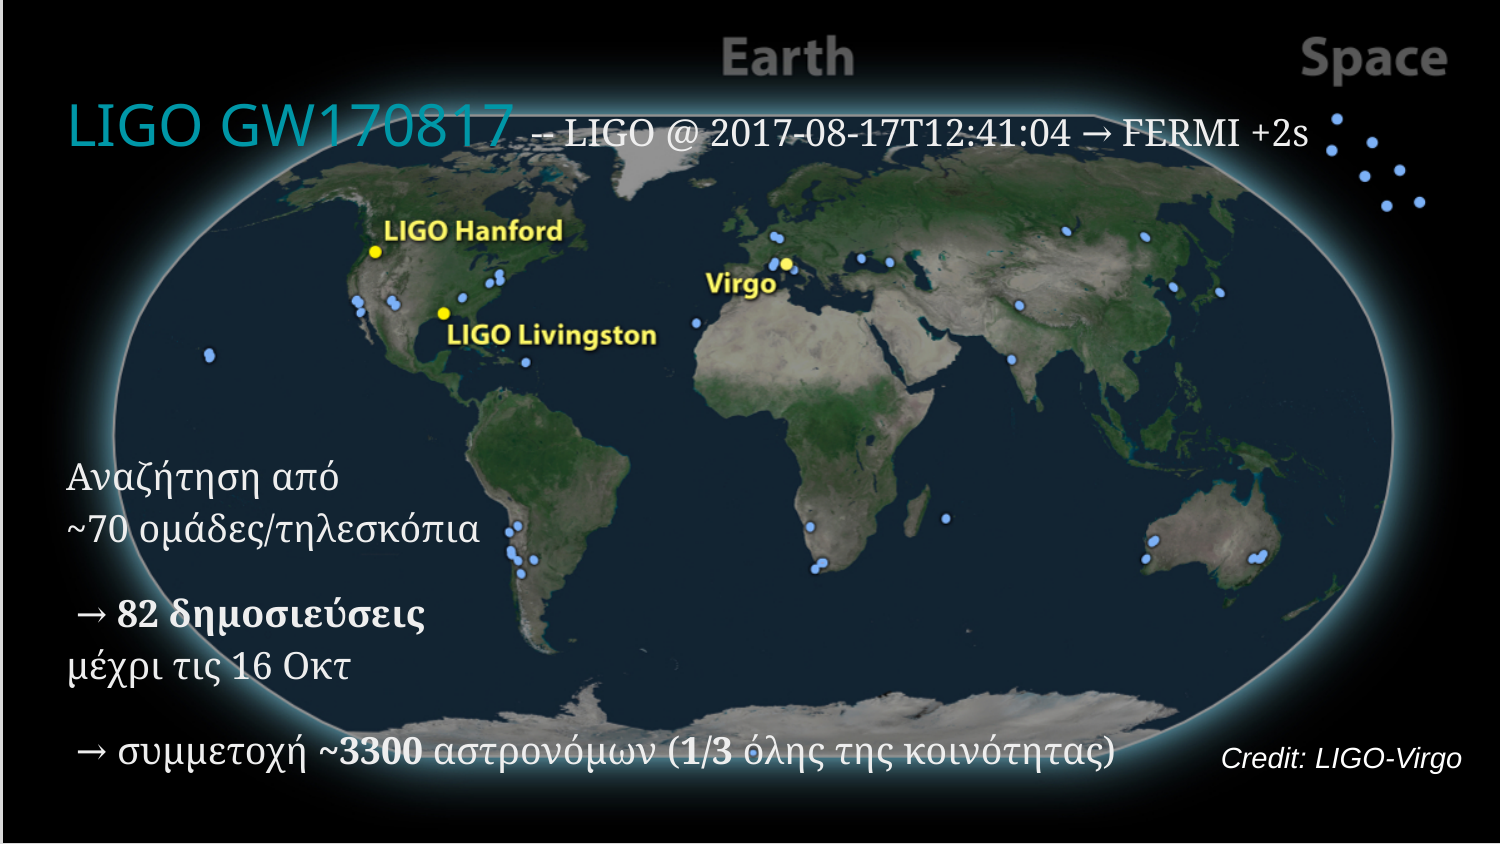

LIGO GW170817 -- LIGO @ 2017-08-17T12:41:04 → FERMI +2s
# Αναζήτηση από ~70 ομάδες/τηλεσκόπια
 → 82 δημοσιεύσεις
μέχρι τις 16 Οκτ
 → συμμετοχή ~3300 αστρονόμων (1/3 όλης της κοινότητας)
Credit: LIGO-Virgo